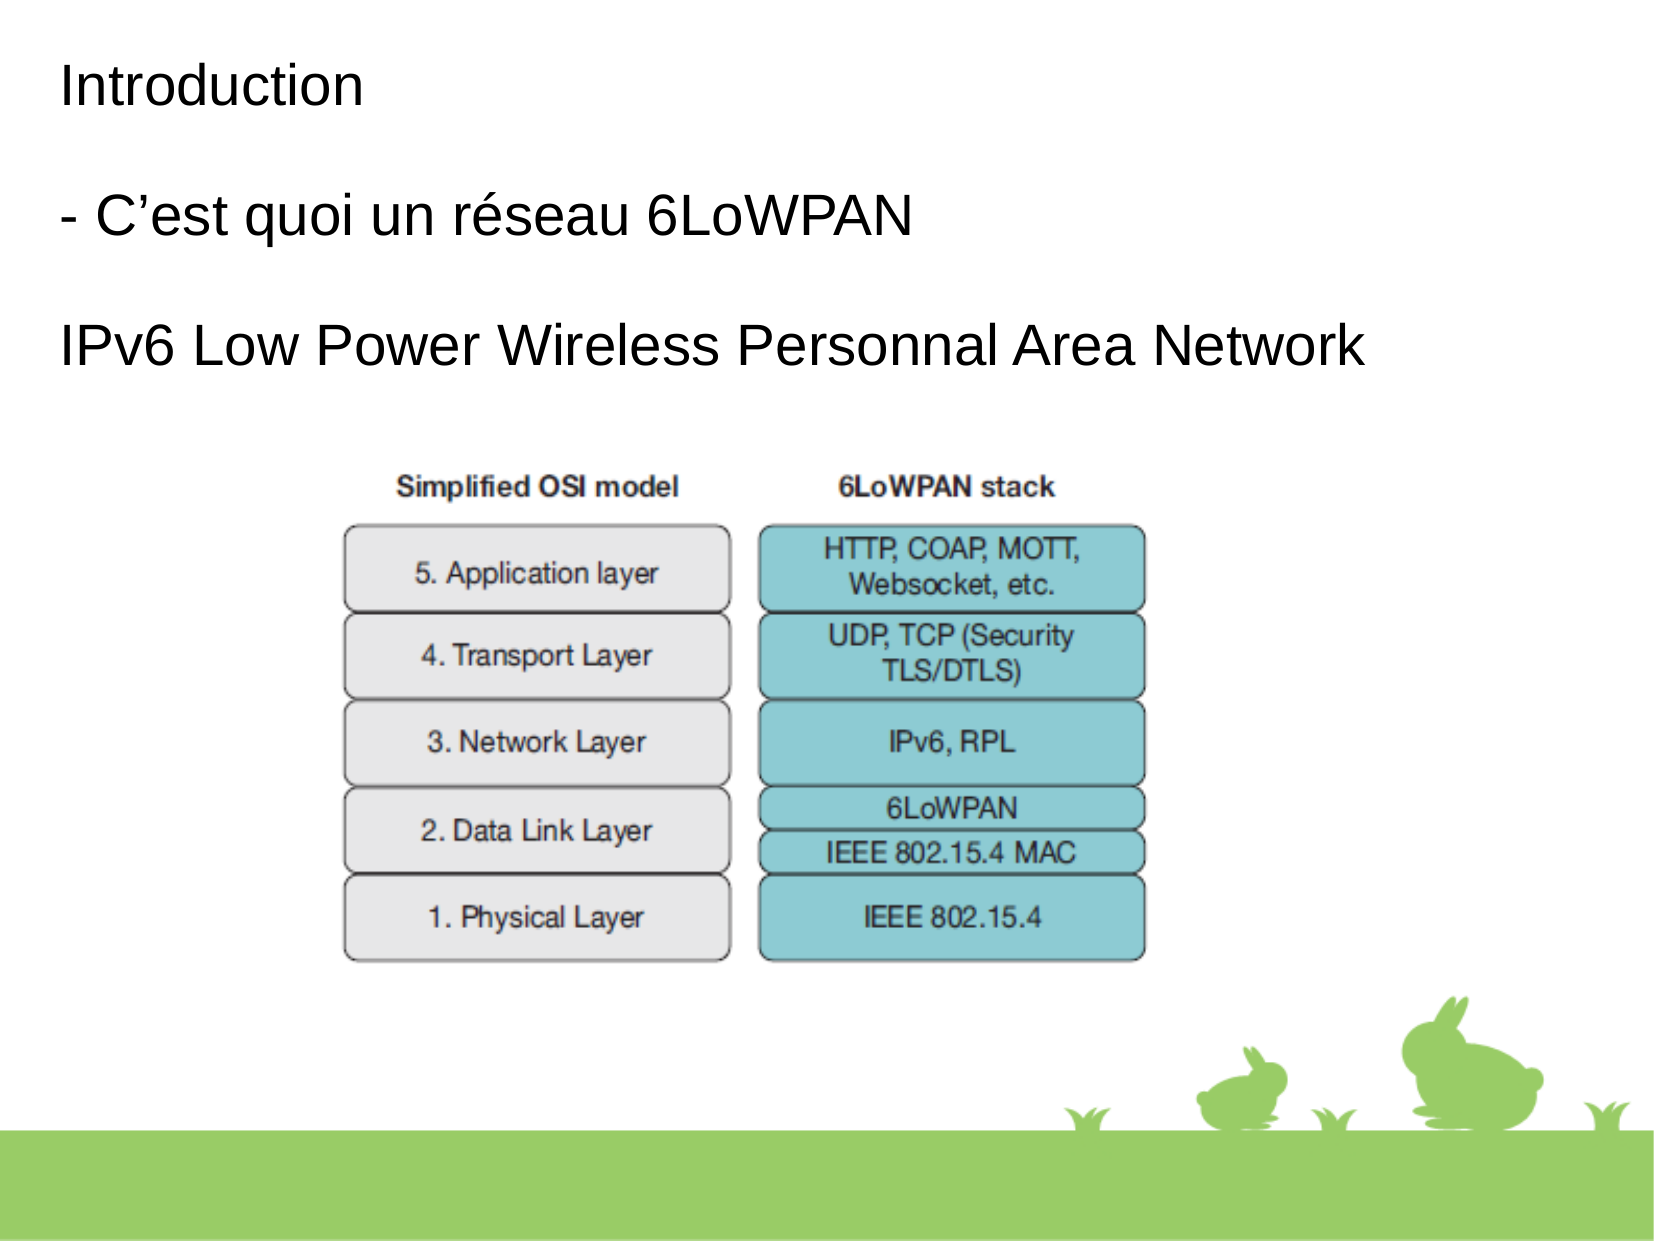

Introduction
- C’est quoi un réseau 6LoWPAN
IPv6 Low Power Wireless Personnal Area Network